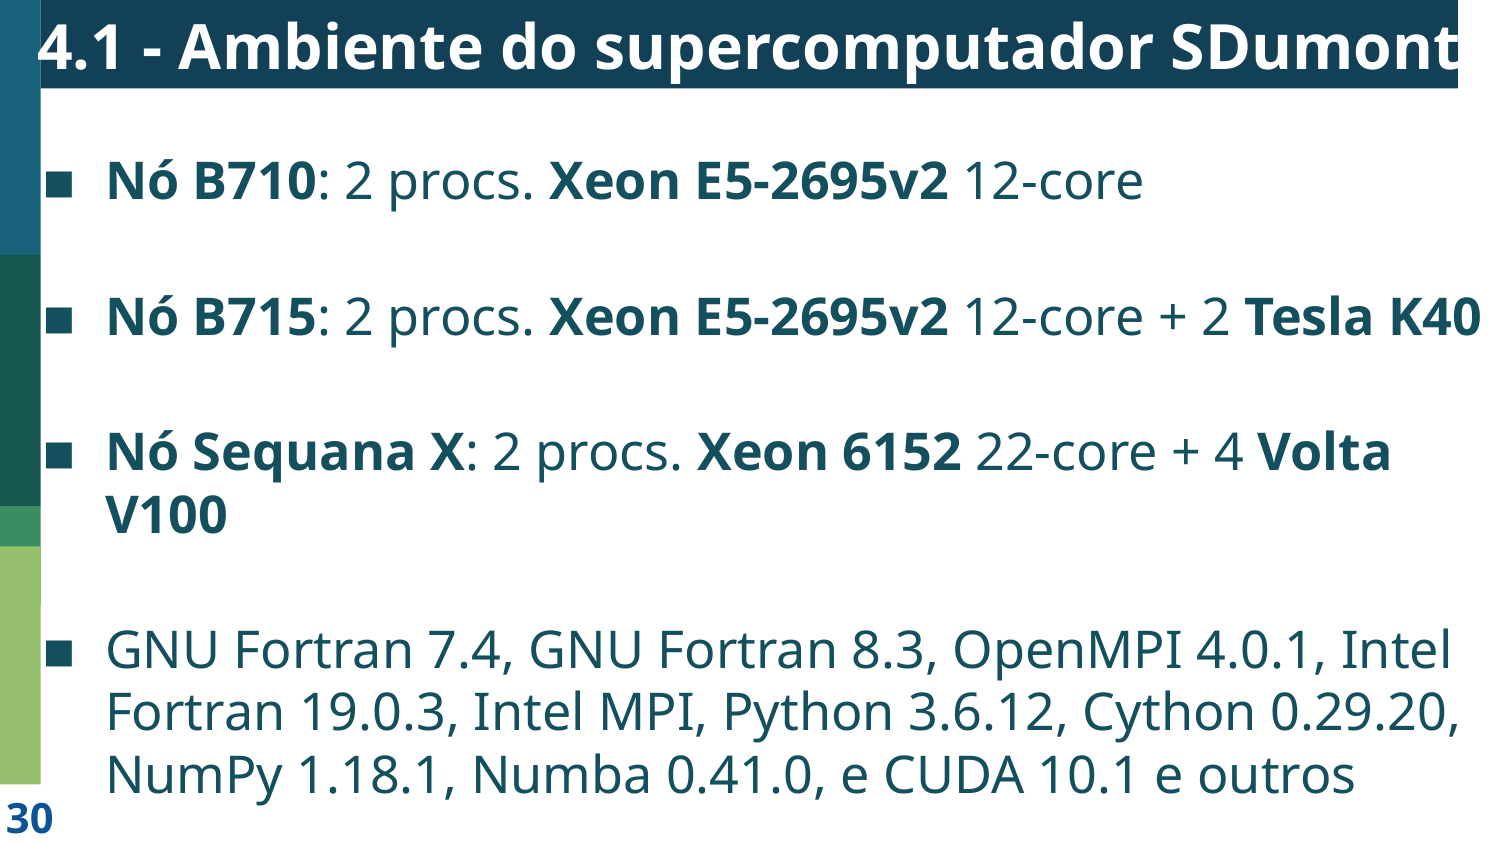

4.1 - Ambiente do supercomputador SDumont
# Nó B710: 2 procs. Xeon E5-2695v2 12-core
Nó B715: 2 procs. Xeon E5-2695v2 12-core + 2 Tesla K40
Nó Sequana X: 2 procs. Xeon 6152 22-core + 4 Volta V100
GNU Fortran 7.4, GNU Fortran 8.3, OpenMPI 4.0.1, Intel Fortran 19.0.3, Intel MPI, Python 3.6.12, Cython 0.29.20, NumPy 1.18.1, Numba 0.41.0, e CUDA 10.1 e outros